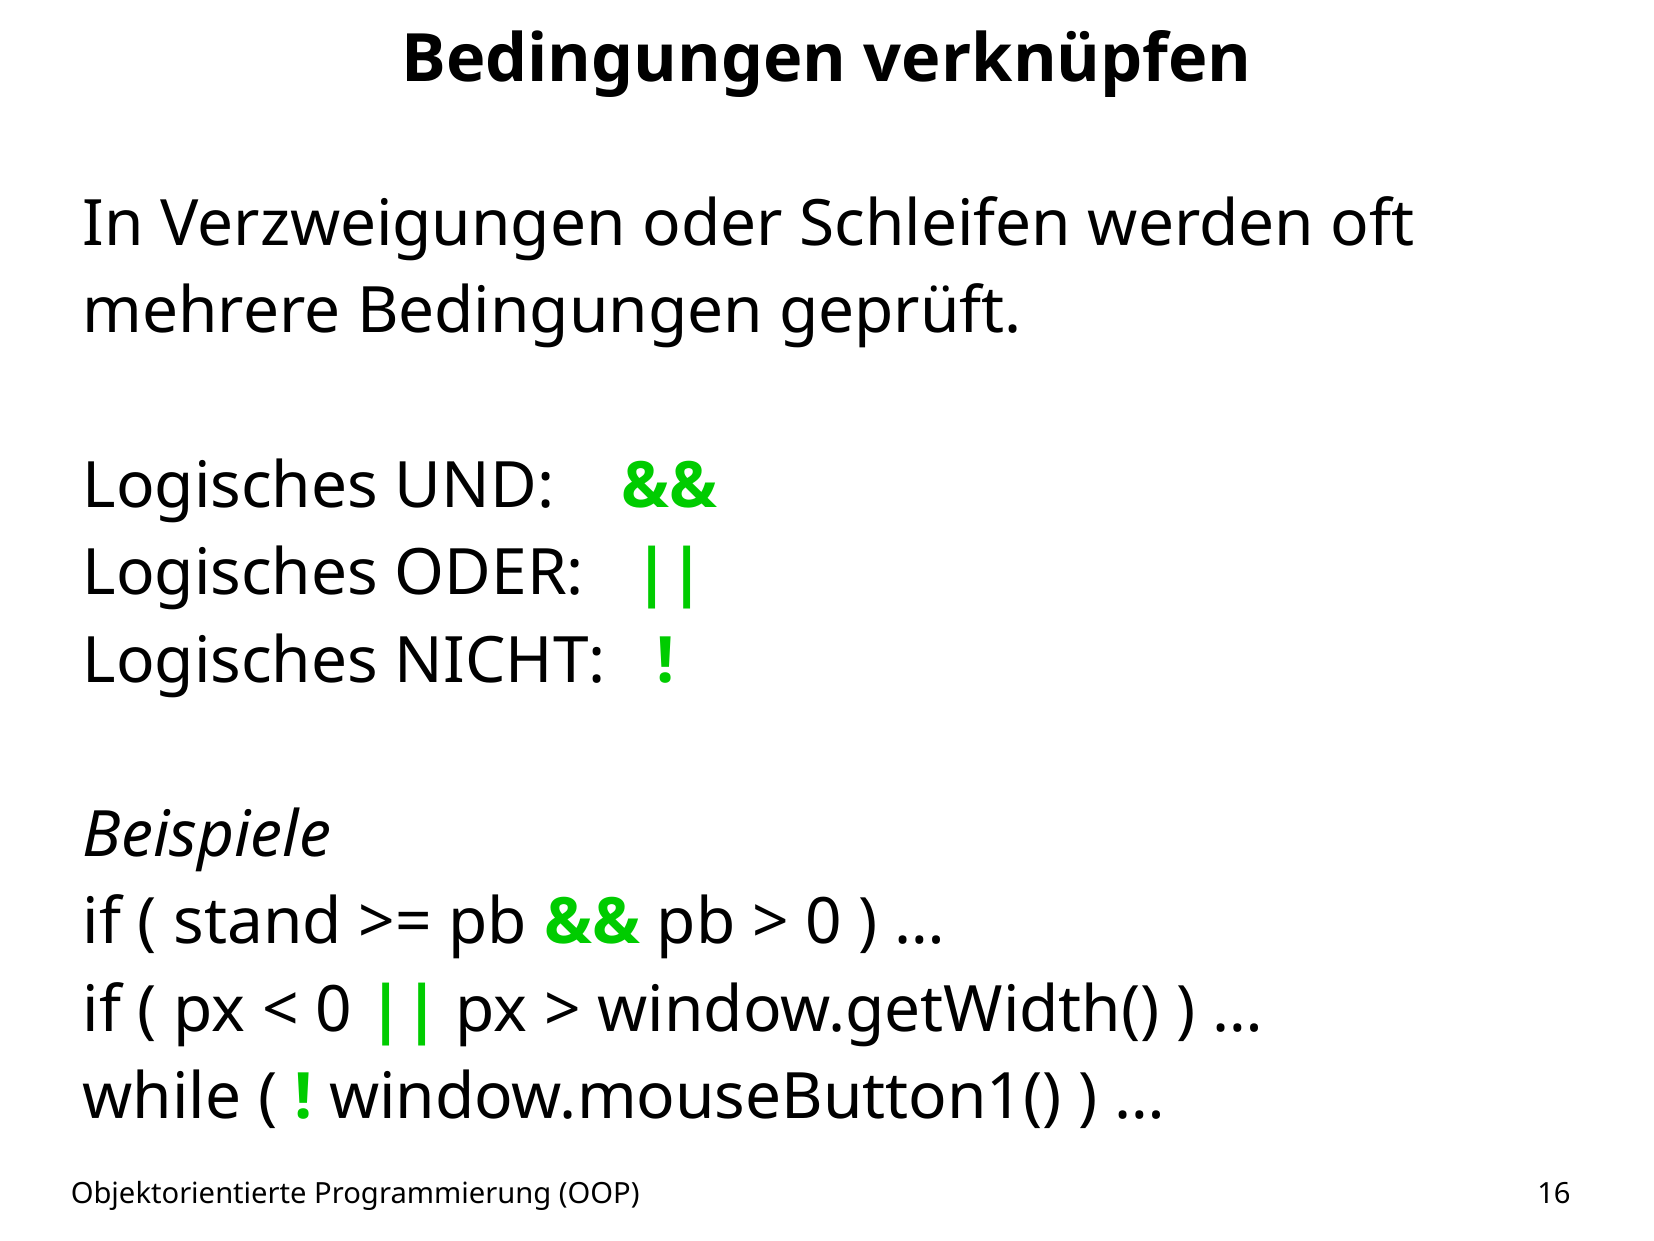

# Bedingungen verknüpfen
In Verzweigungen oder Schleifen werden oft mehrere Bedingungen geprüft.
Logisches UND: &&
Logisches ODER: ||
Logisches NICHT: !
Beispiele
if ( stand >= pb && pb > 0 ) …
if ( px < 0 || px > window.getWidth() ) …
while ( ! window.mouseButton1() ) …
Objektorientierte Programmierung (OOP)
16